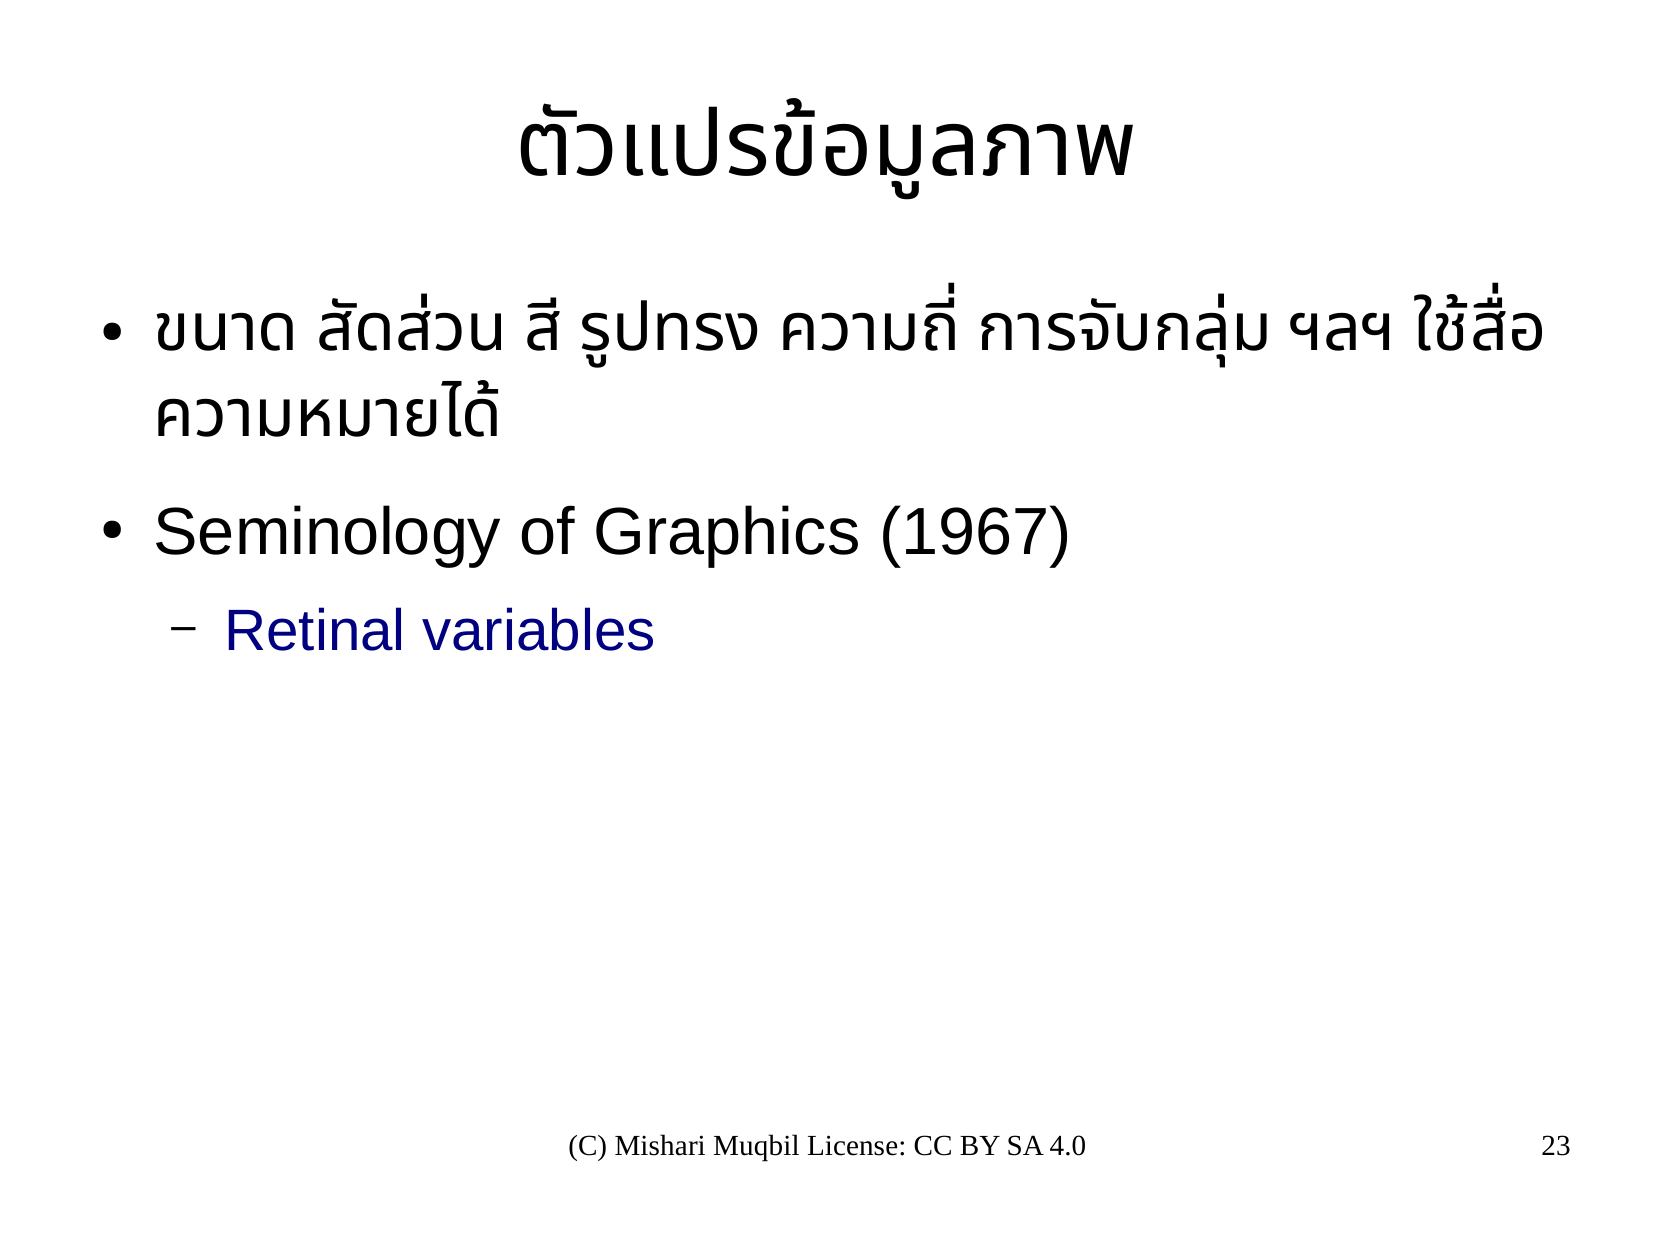

# ตัวแปรข้อมูลภาพ
ขนาด สัดส่วน สี รูปทรง ความถี่ การจับกลุ่ม ฯลฯ ใช้สื่อความหมายได้
Seminology of Graphics (1967)
Retinal variables
(C) Mishari Muqbil License: CC BY SA 4.0
23